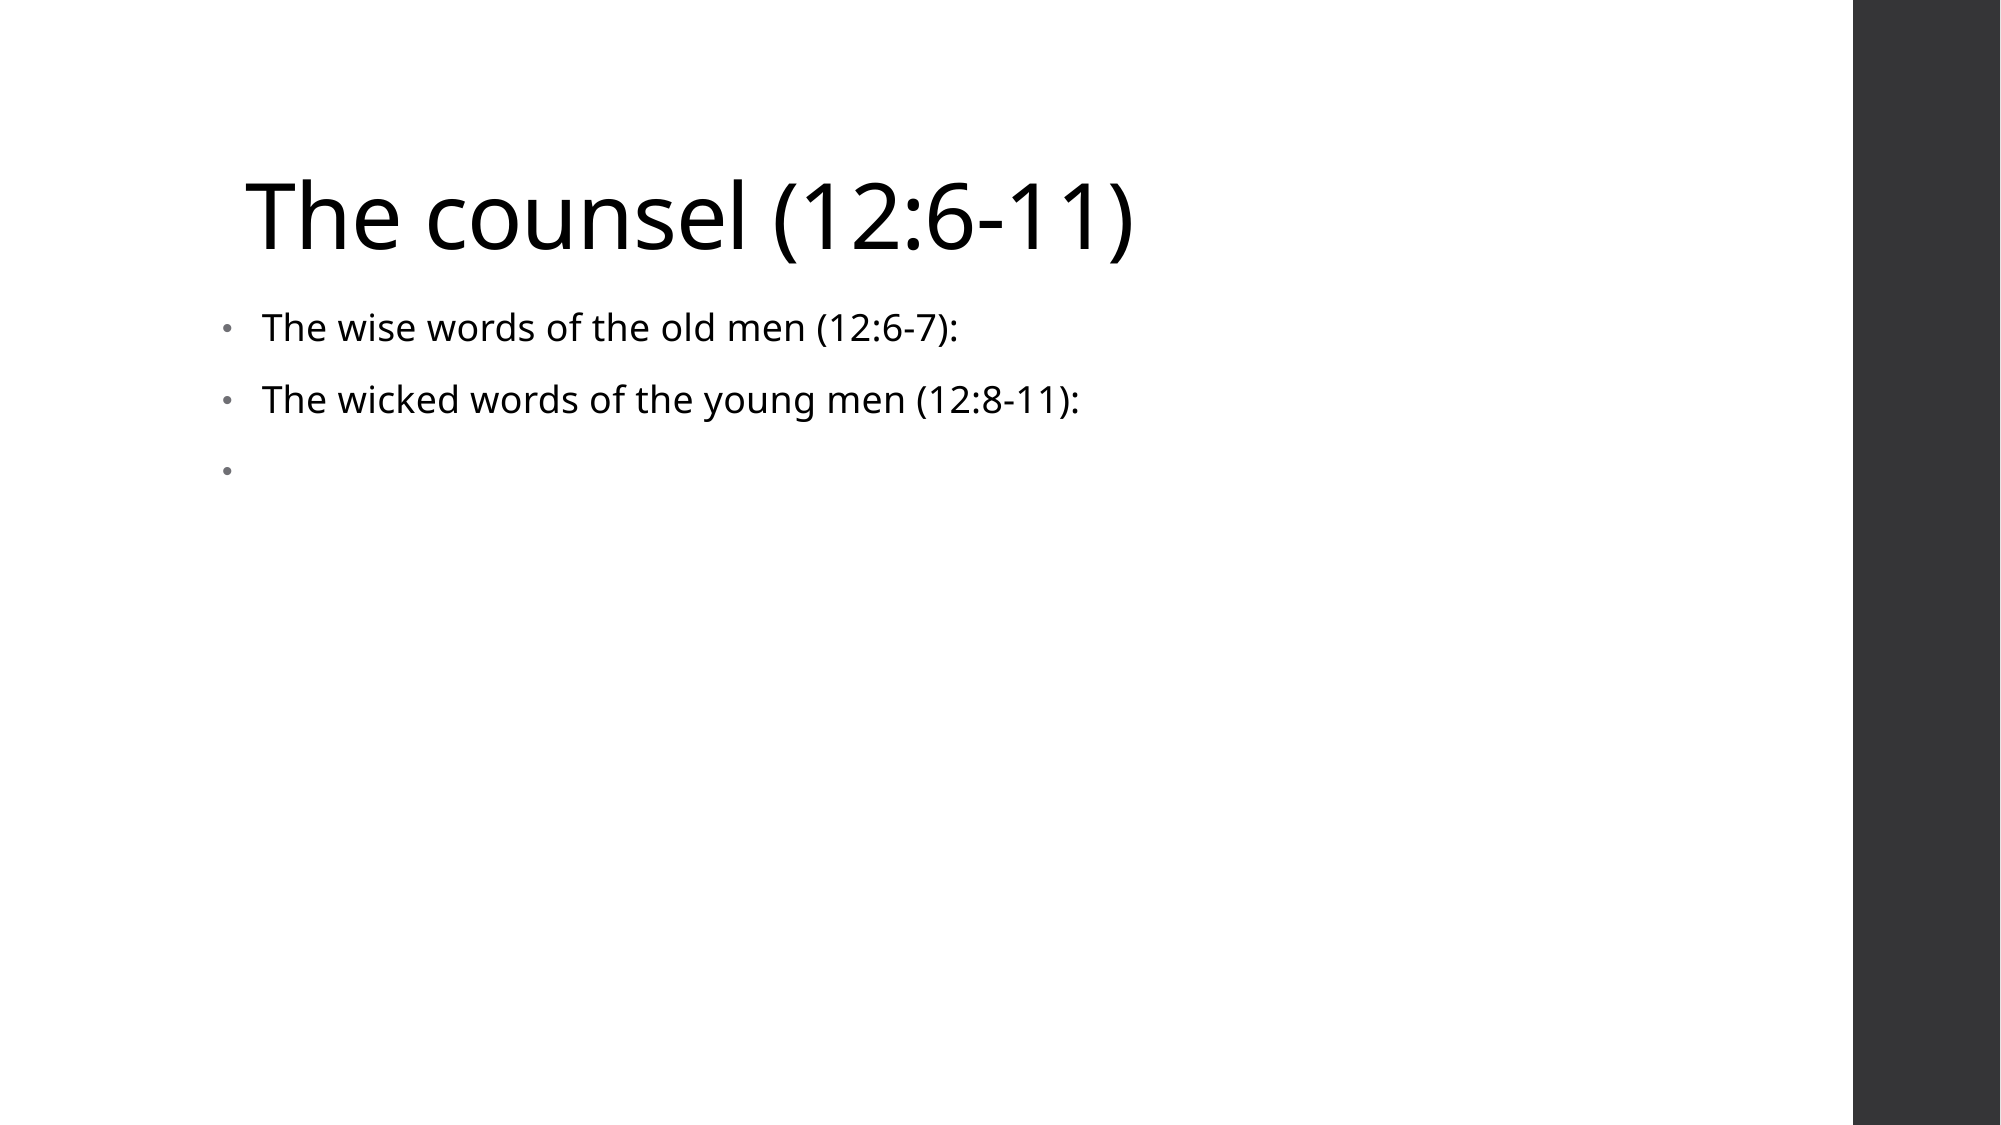

# The counsel (12:6-11)
 The wise words of the old men (12:6-7):
 The wicked words of the young men (12:8-11):